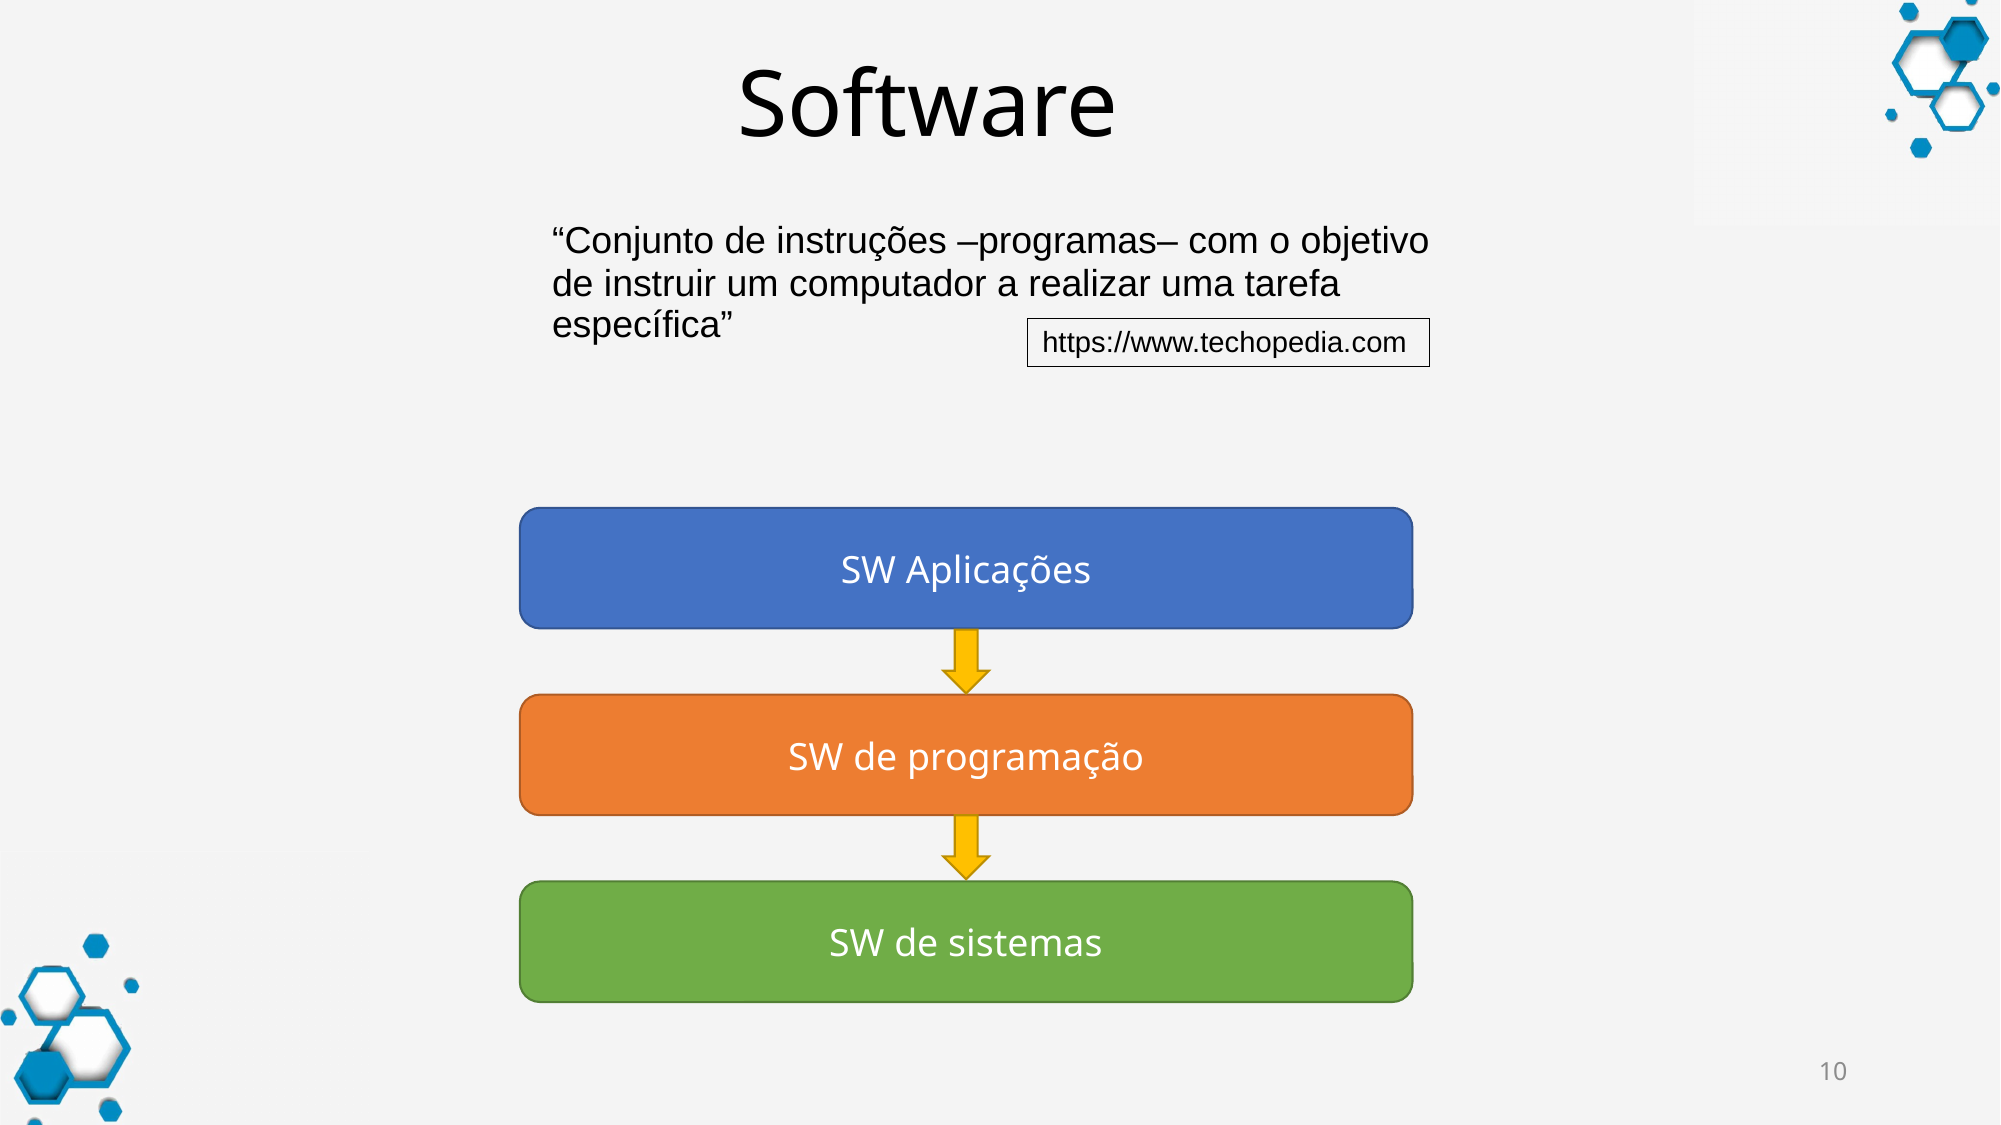

# Software
“Conjunto de instruções –programas– com o objetivo de instruir um computador a realizar uma tarefa específica”
https://www.techopedia.com
SW Aplicações
SW de programação
SW de sistemas